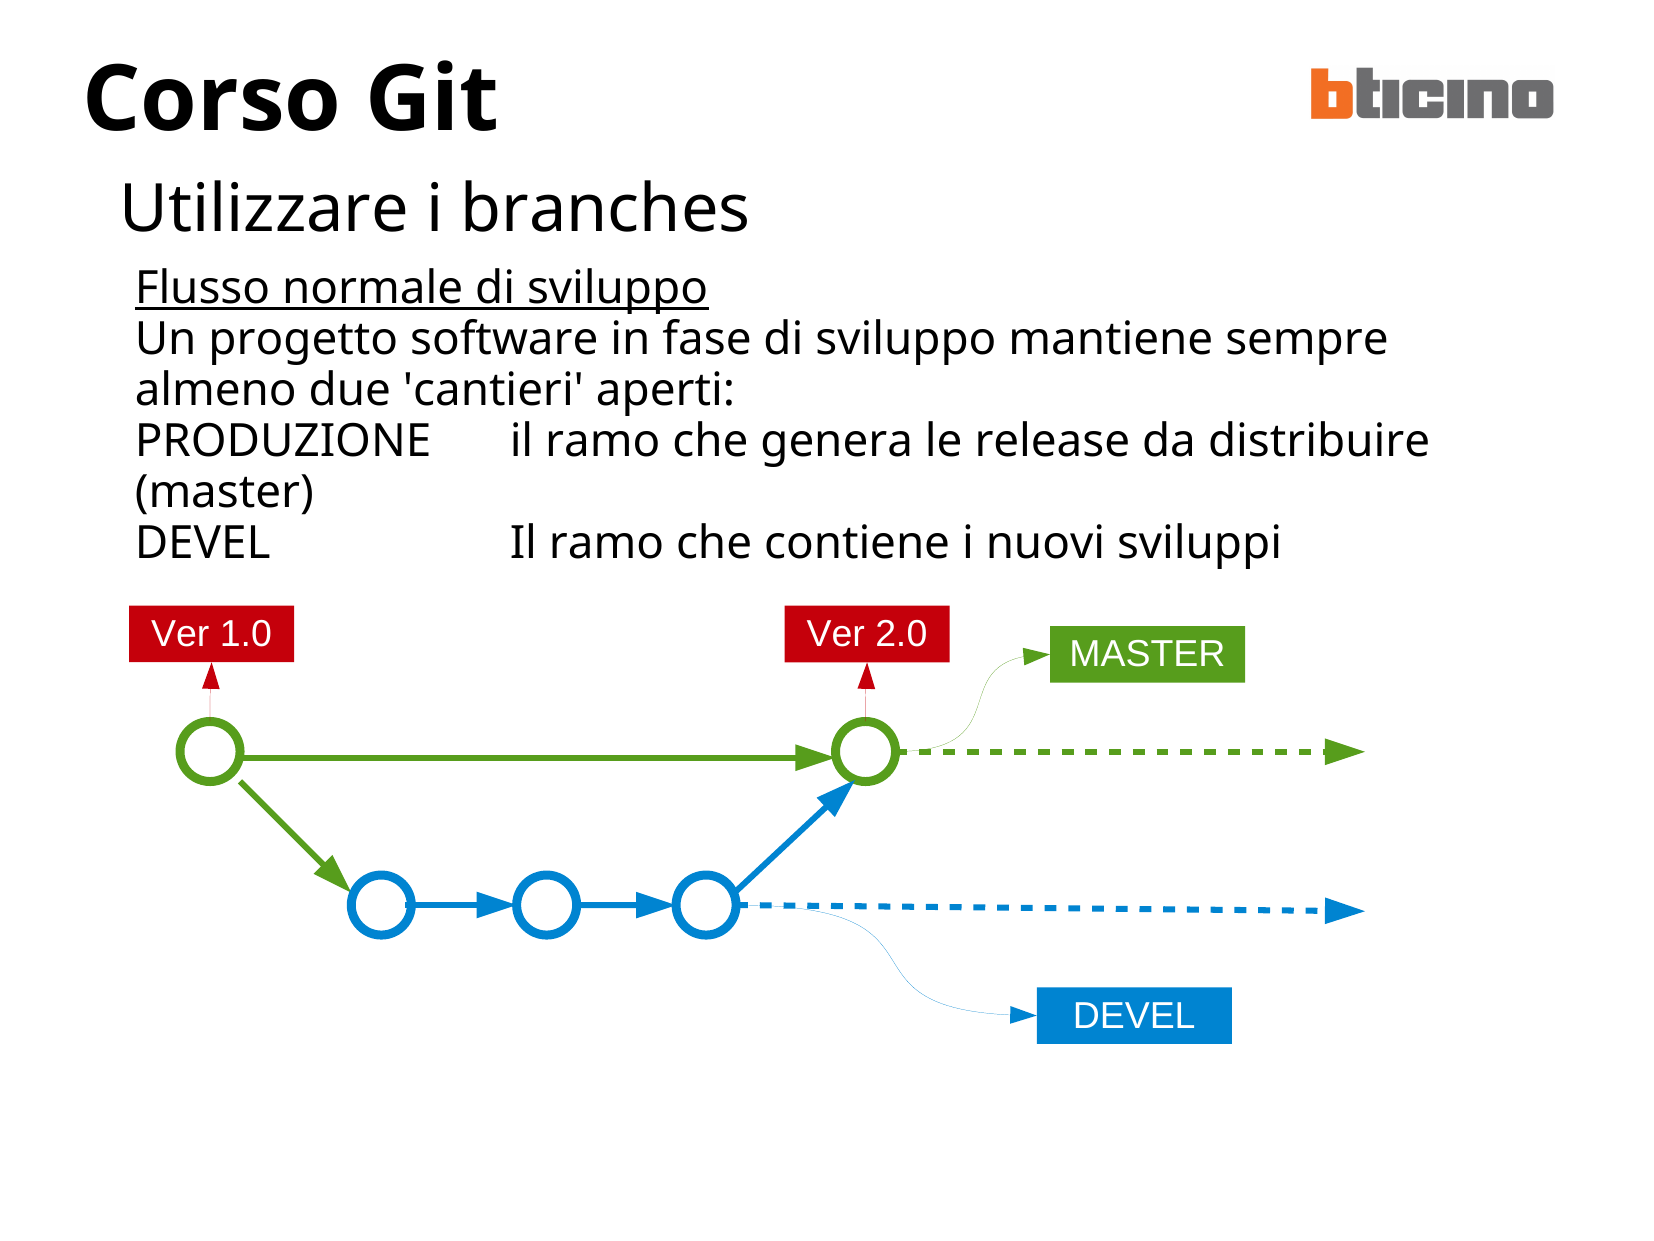

# Corso Git
Utilizzare i branches
Flusso normale di sviluppo
Un progetto software in fase di sviluppo mantiene sempre almeno due 'cantieri' aperti:
PRODUZIONE 	il ramo che genera le release da distribuire (master)
DEVEL 			Il ramo che contiene i nuovi sviluppi
Ver 1.0
Ver 2.0
MASTER
DEVEL